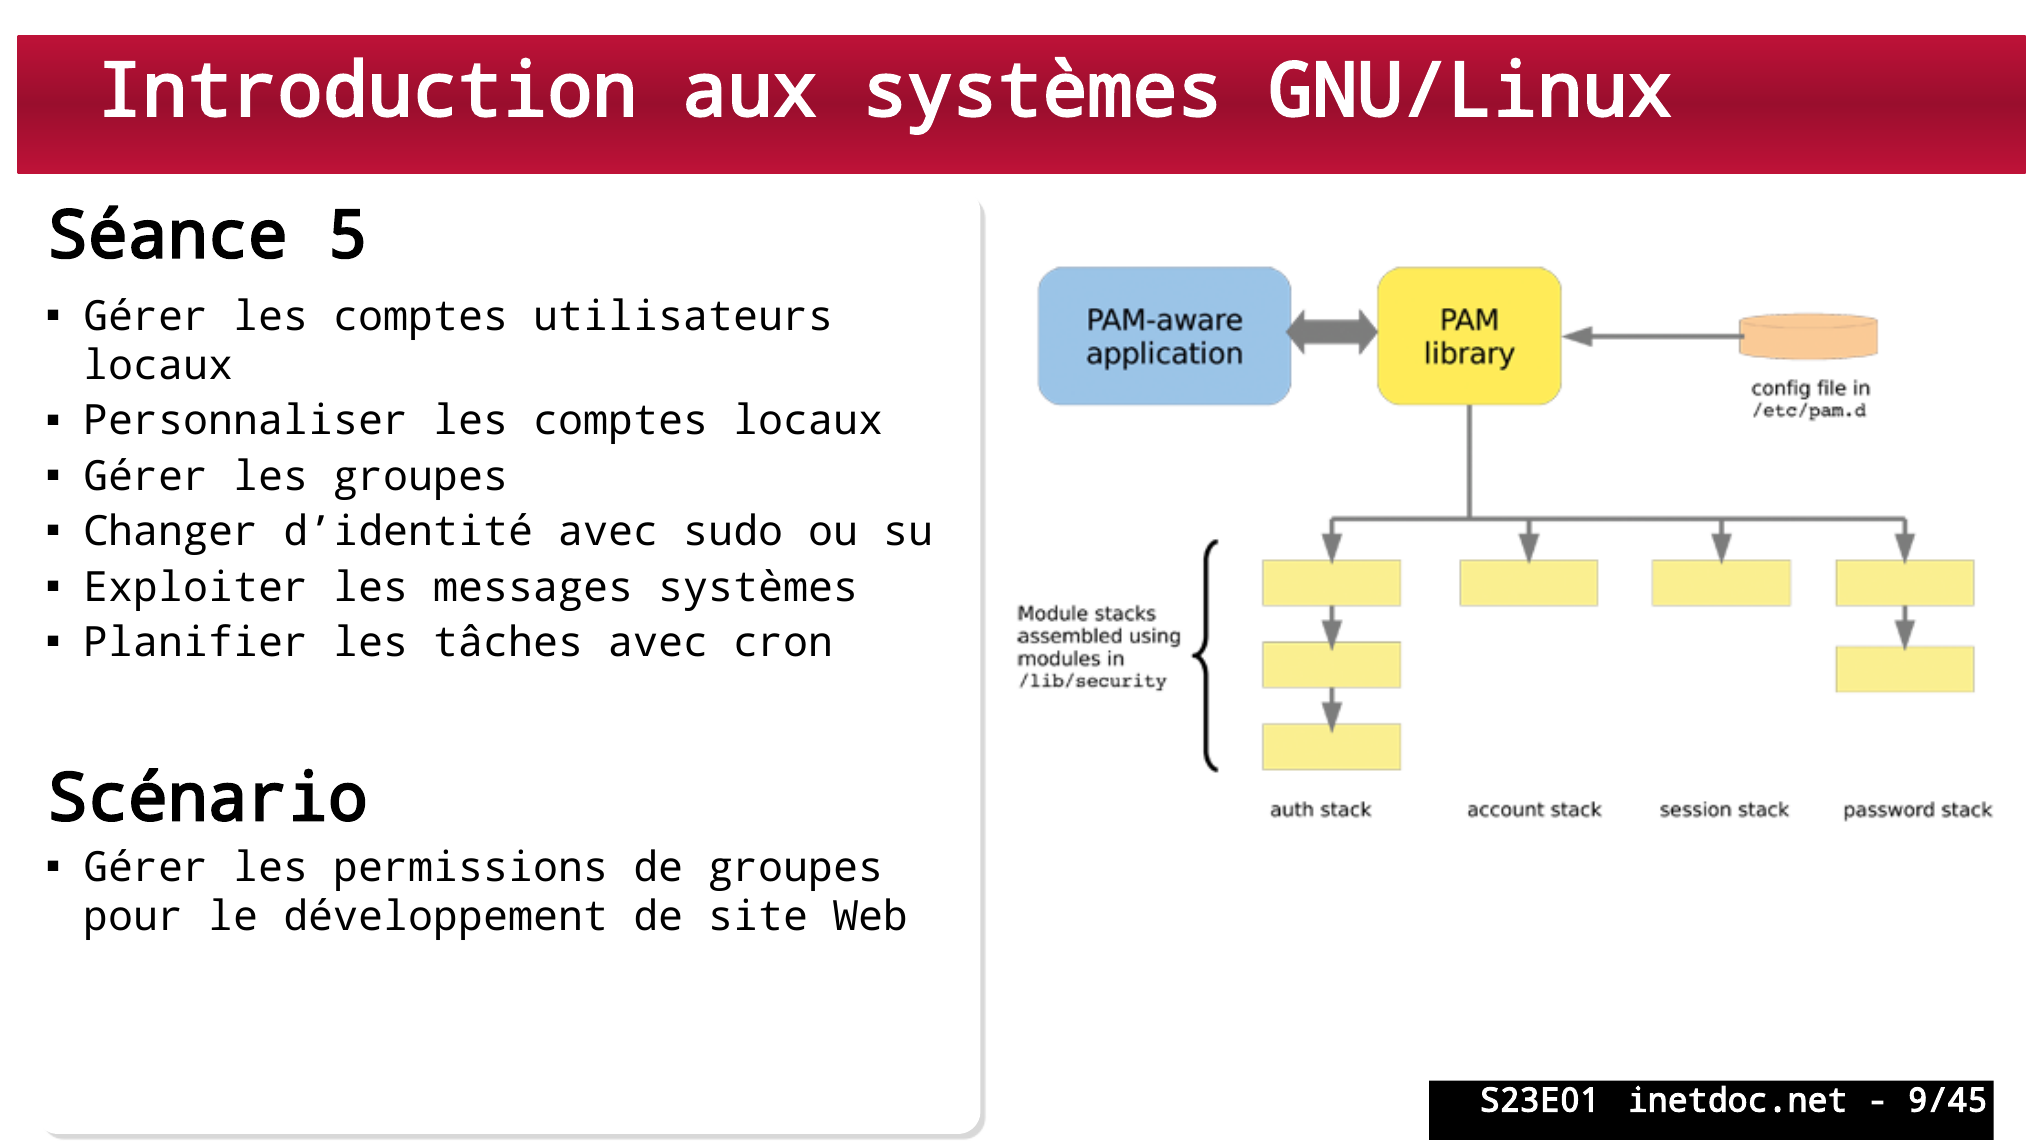

Introduction aux systèmes GNU/Linux
Séance 5
Gérer les comptes utilisateurs locaux
Personnaliser les comptes locaux
Gérer les groupes
Changer d’identité avec sudo ou su
Exploiter les messages systèmes
Planifier les tâches avec cron
Scénario
Gérer les permissions de groupes pour le développement de site Web
S23E01	inetdoc.net - /45